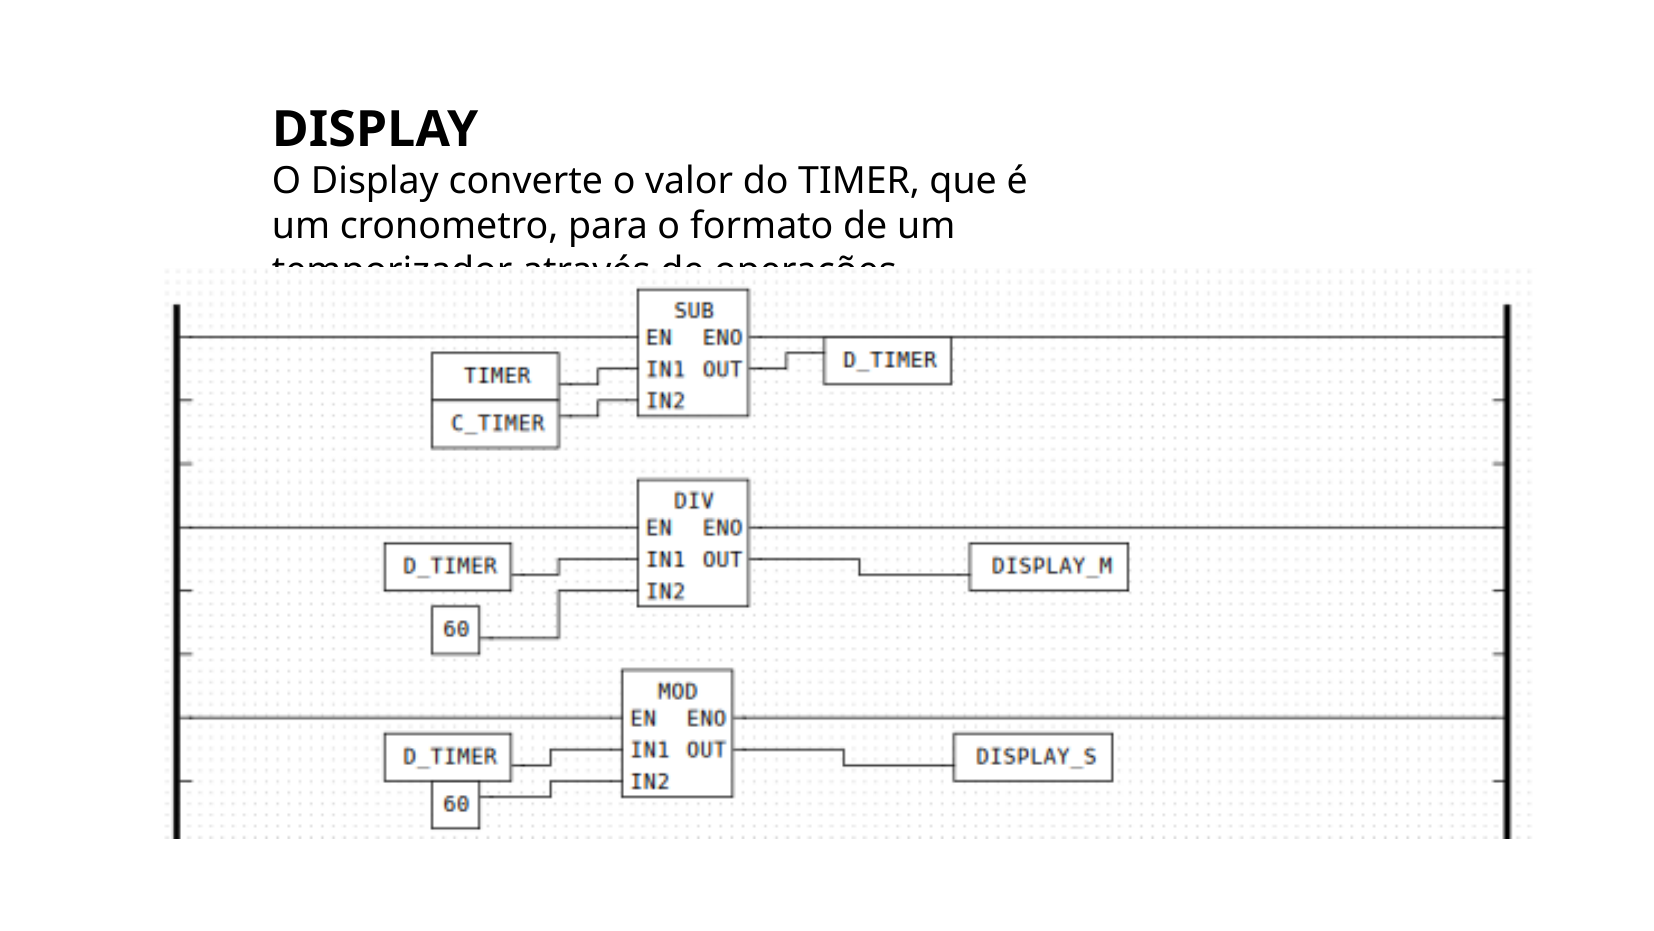

DISPLAY
O Display converte o valor do TIMER, que é um cronometro, para o formato de um temporizador através de operações matemáticas simples.